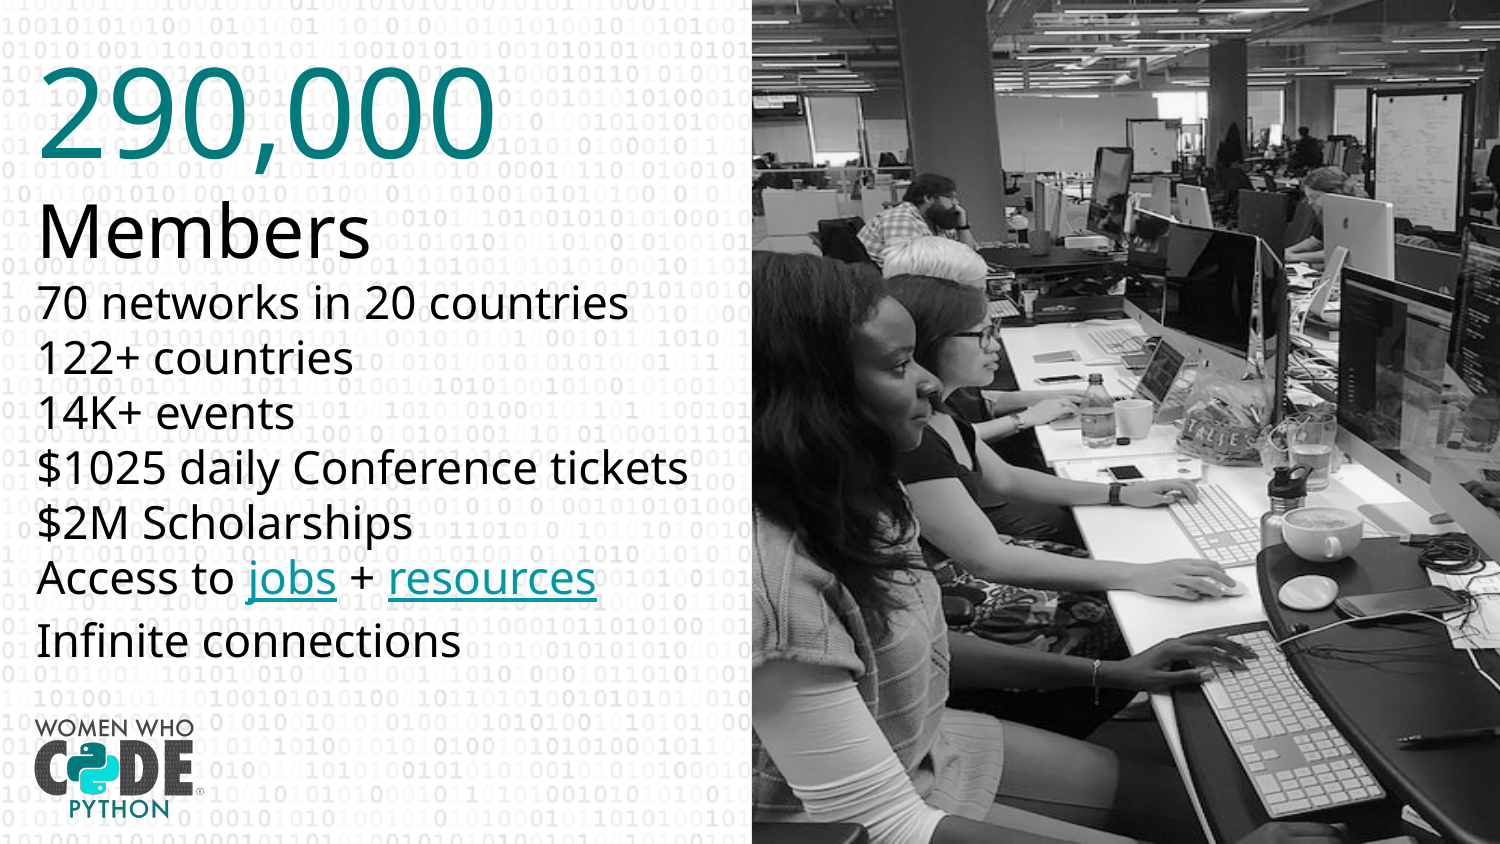

290,000
Members
70 networks in 20 countries
122+ countries
14K+ events
$1025 daily Conference tickets
$2M Scholarships
Access to jobs + resources
Infinite connections